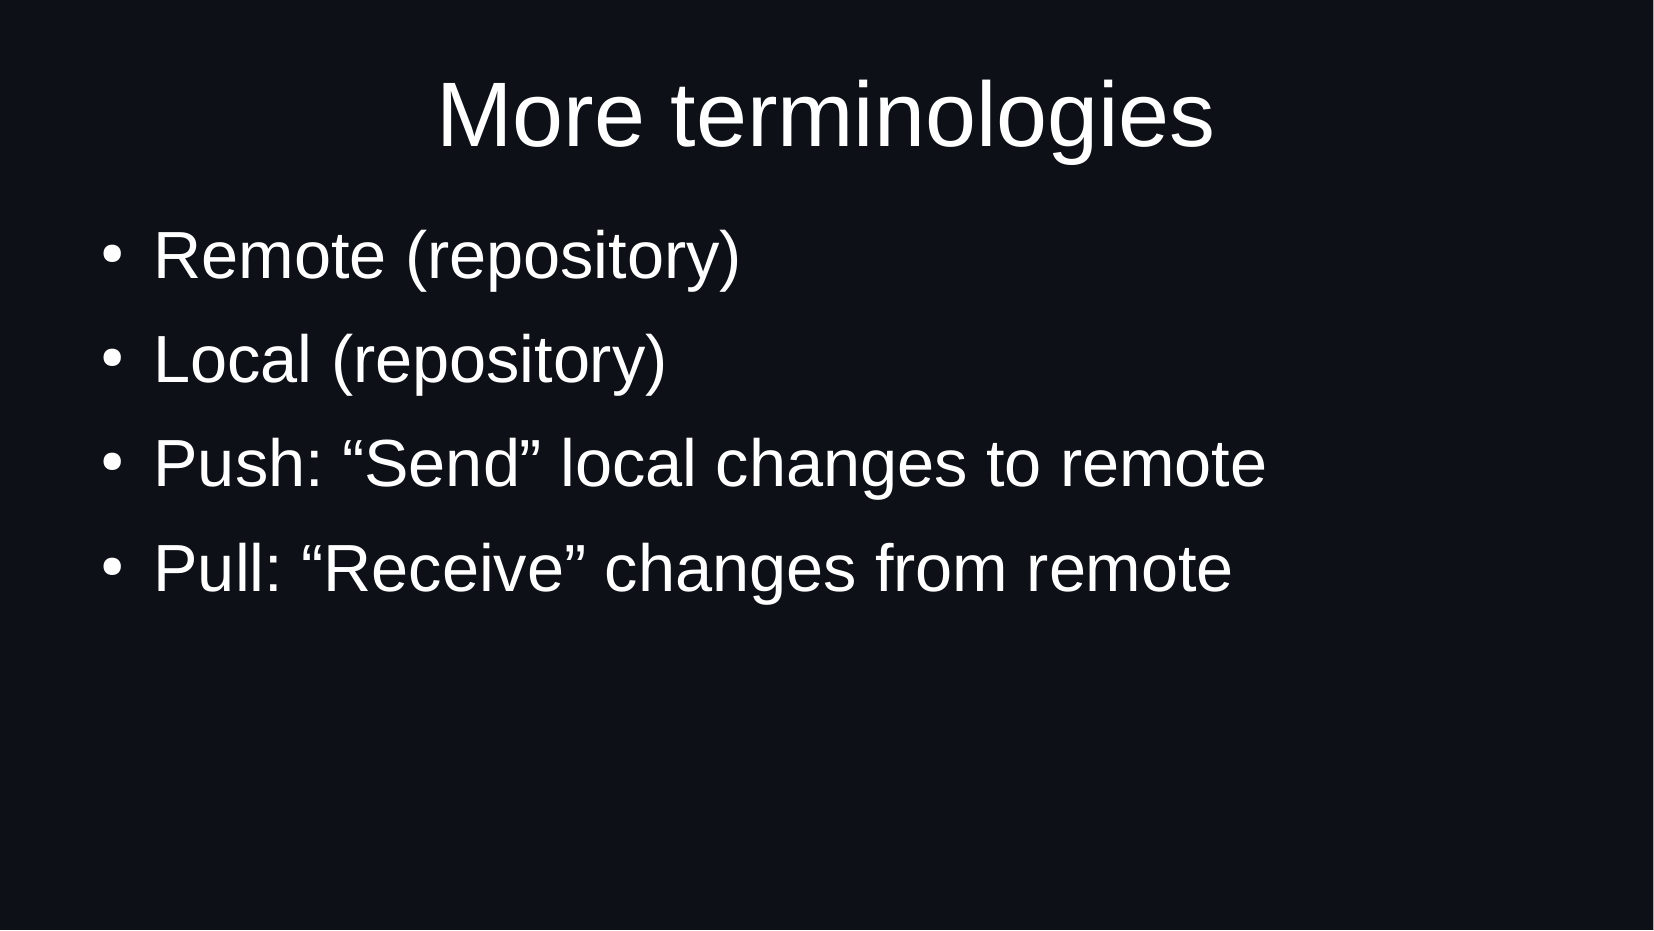

# More terminologies
Remote (repository)
Local (repository)
Push: “Send” local changes to remote
Pull: “Receive” changes from remote